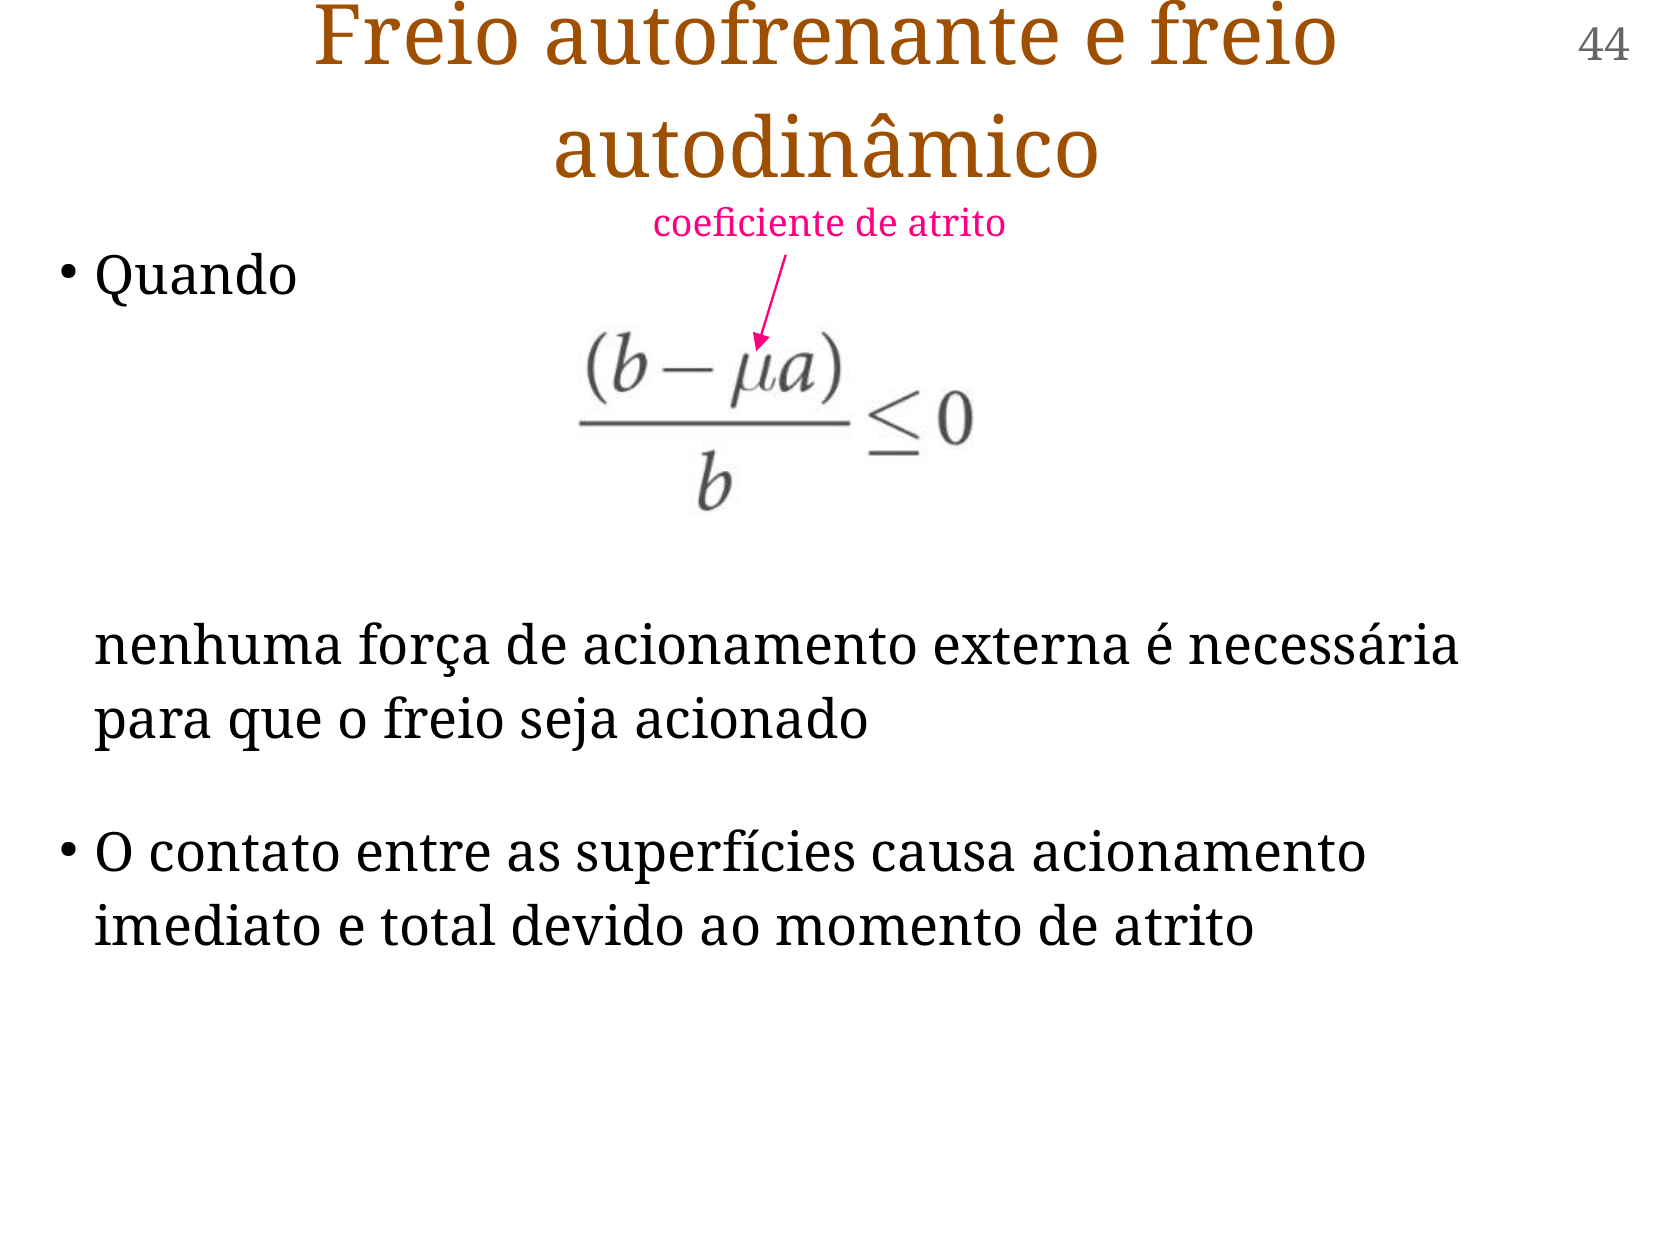

# Freio autofrenante e freio autodinâmico
44
coeficiente de atrito
Quando
nenhuma força de acionamento externa é necessária para que o freio seja acionado
O contato entre as superfícies causa acionamento imediato e total devido ao momento de atrito